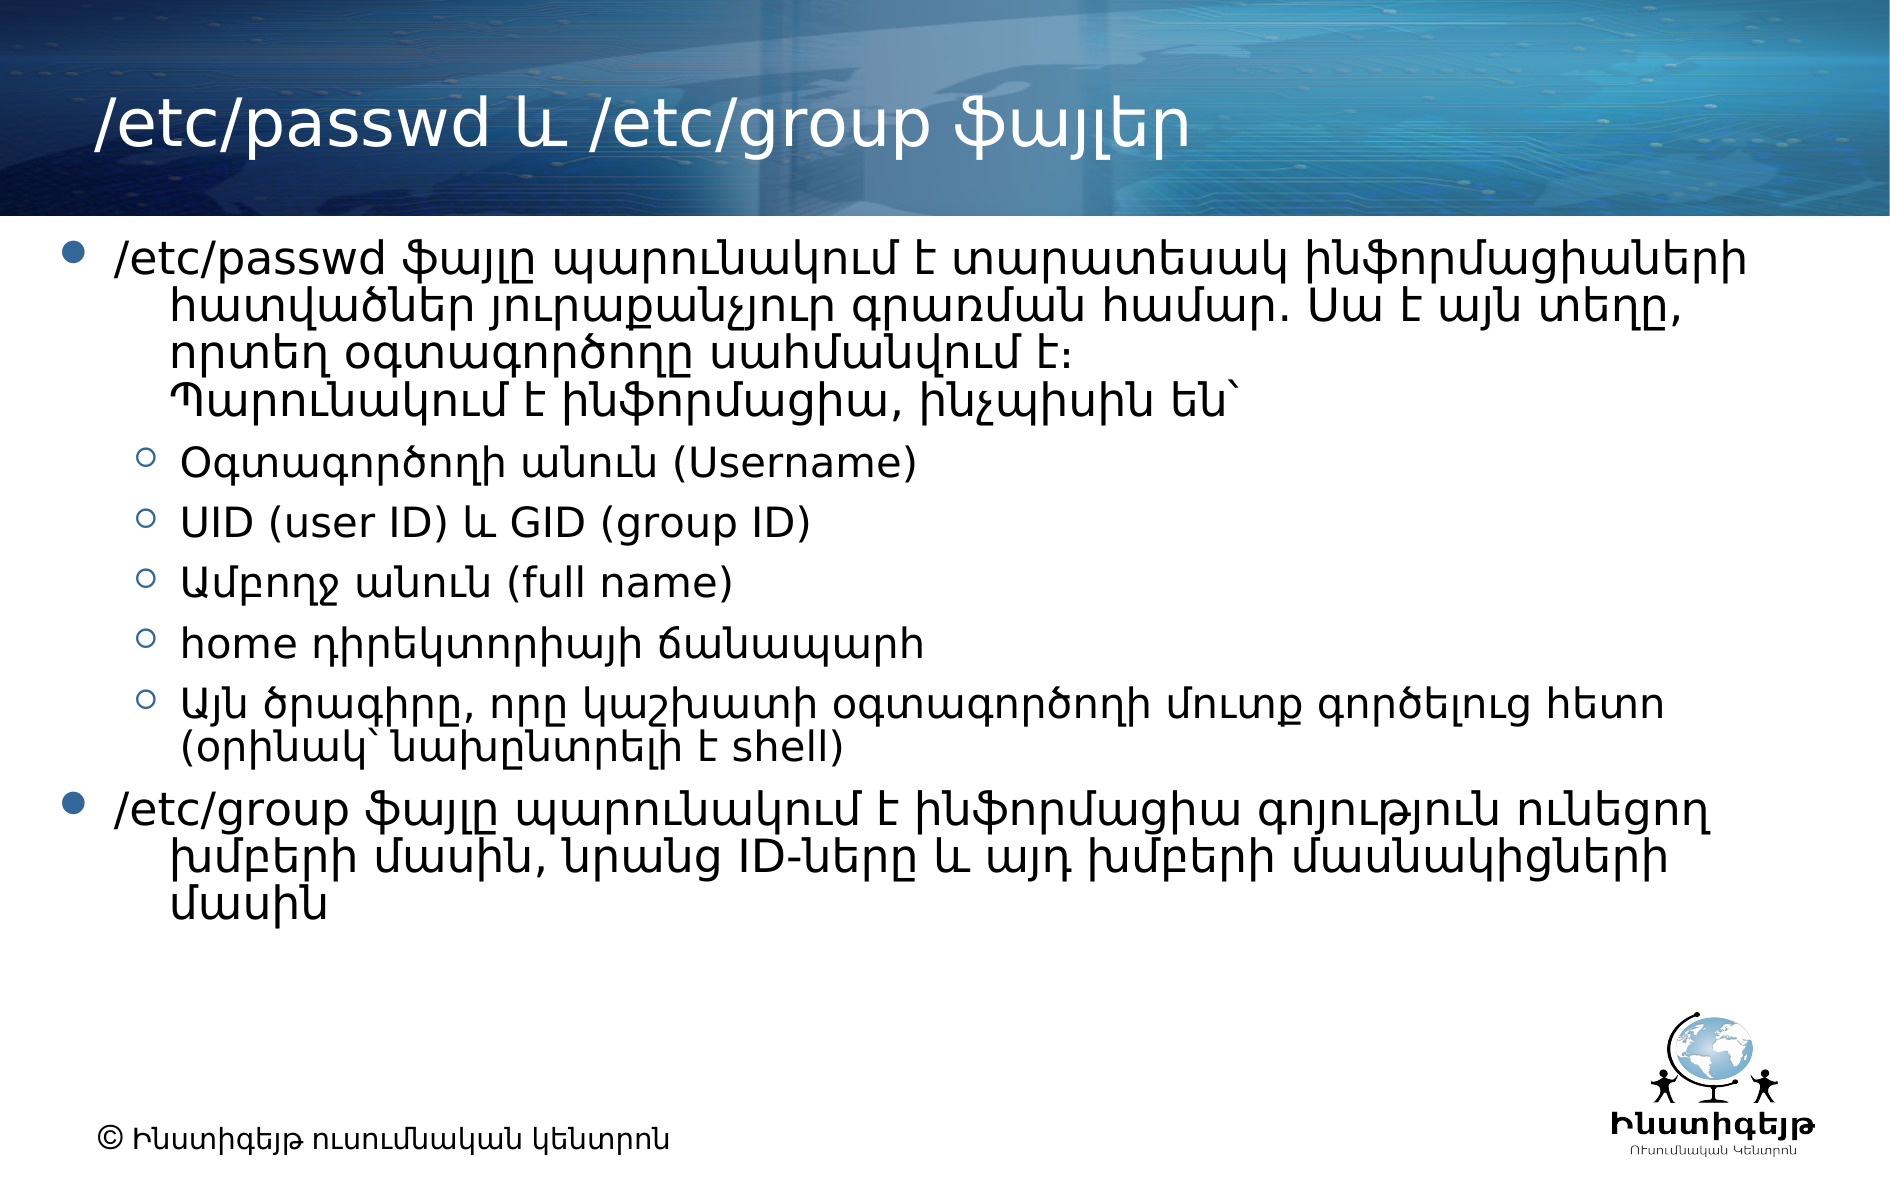

# /etc/passwd և /etc/group ֆայլեր
/etc/passwd ֆայլը պարունակում է տարատեսակ ինֆորմացիաների հատվածներ յուրաքանչյուր գրառման համար. Սա է այն տեղը, որտեղ օգտագործողը սահմանվում է։
Պարունակում է ինֆորմացիա, ինչպիսին են՝
Օգտագործողի անուն (Username)
UID (user ID) և GID (group ID)
Ամբողջ անուն (full name)
home դիրեկտորիայի ճանապարհ
Այն ծրագիրը, որը կաշխատի օգտագործողի մուտք գործելուց հետո (օրինակ՝ նախընտրելի է shell)
/etc/group ֆայլը պարունակում է ինֆորմացիա գոյություն ունեցող խմբերի մասին, նրանց ID-ները և այդ խմբերի մասնակիցների մասին